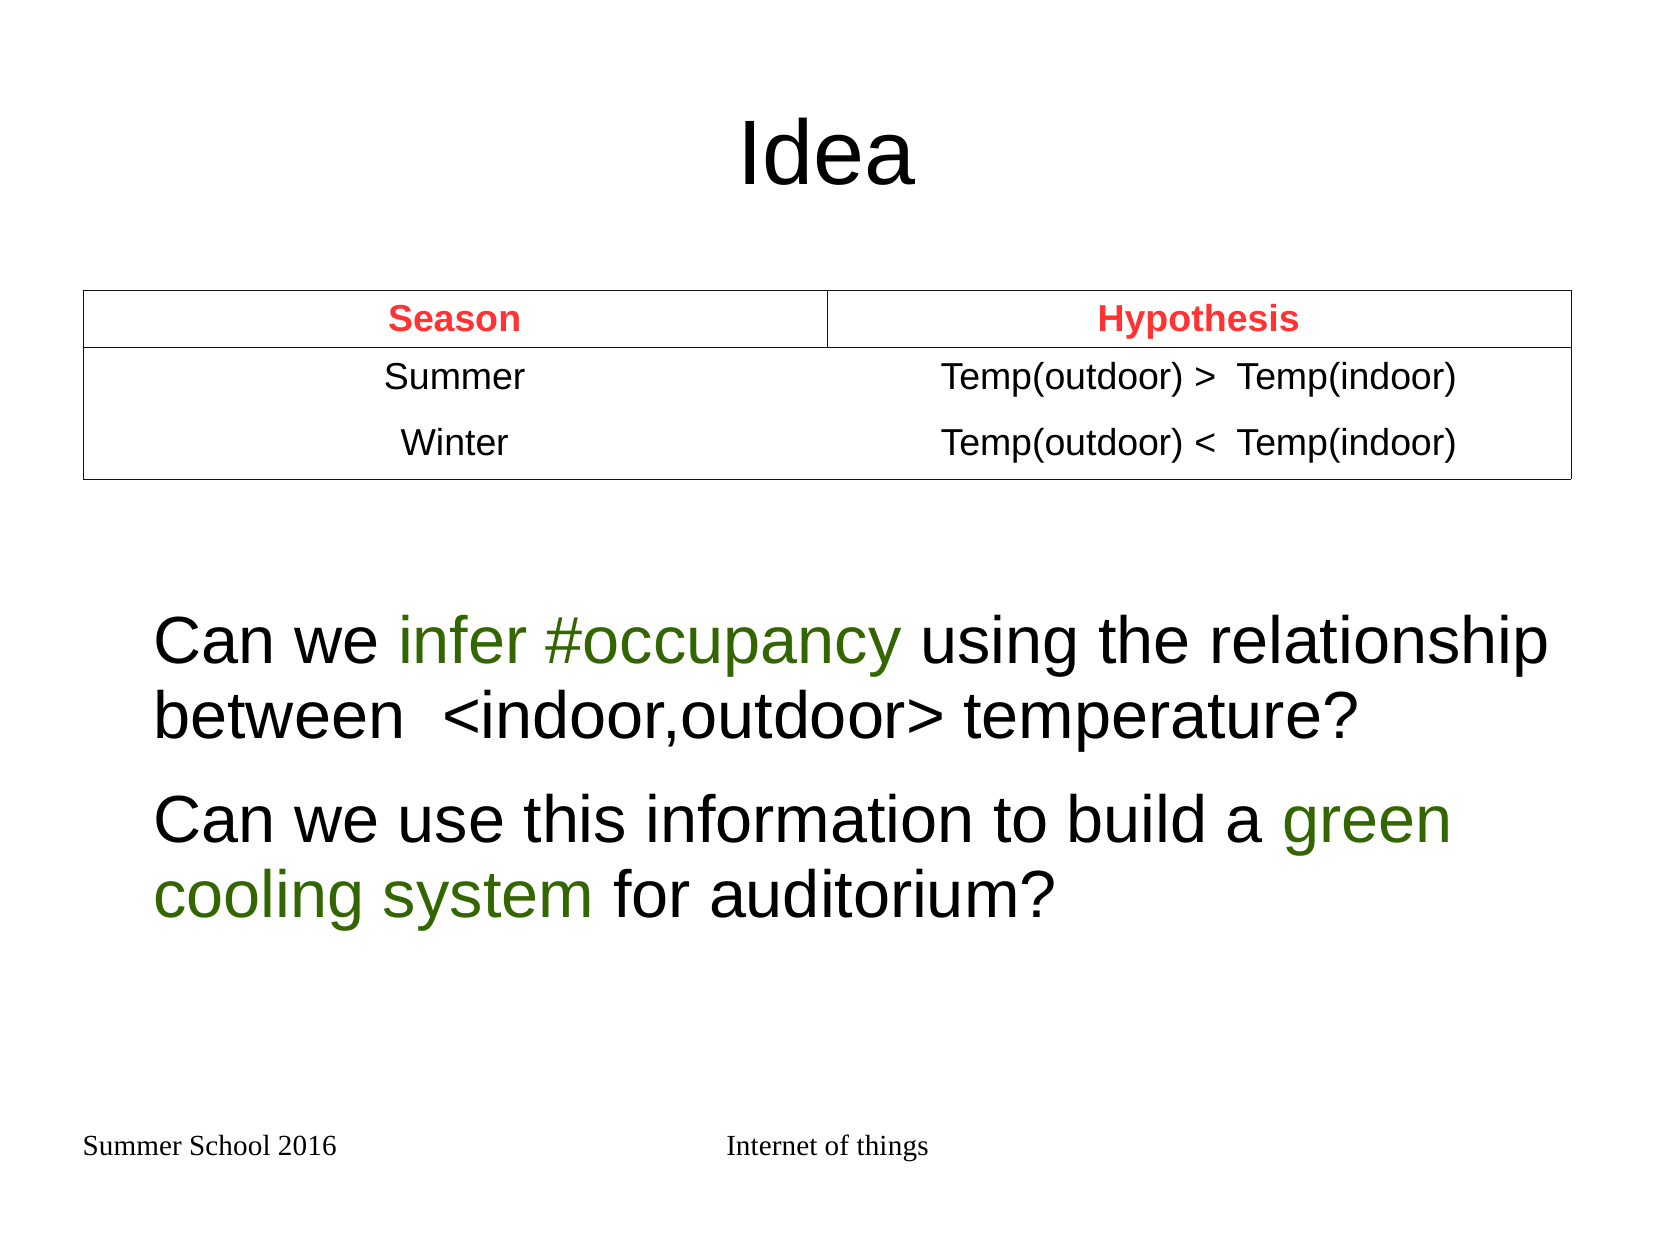

# Idea
| Season | Hypothesis |
| --- | --- |
| Summer | Temp(outdoor) > Temp(indoor) |
| Winter | Temp(outdoor) < Temp(indoor) |
Can we infer #occupancy using the relationship between <indoor,outdoor> temperature?
Can we use this information to build a green cooling system for auditorium?
Summer School 2016
Internet of things